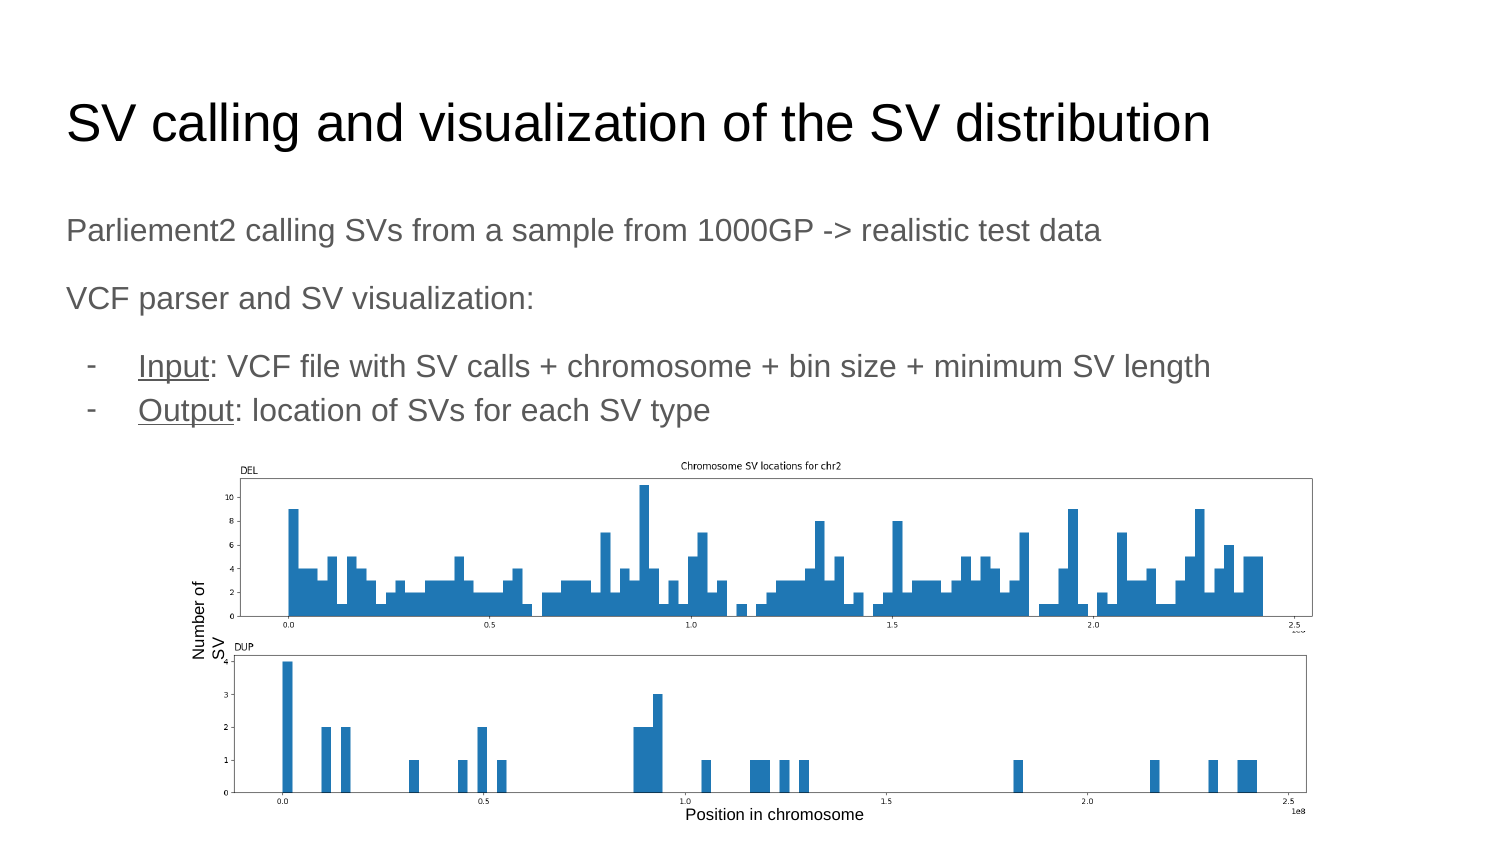

# SV calling and visualization of the SV distribution
Parliement2 calling SVs from a sample from 1000GP -> realistic test data
VCF parser and SV visualization:
Input: VCF file with SV calls + chromosome + bin size + minimum SV length
Output: location of SVs for each SV type
Number of SV
Position in chromosome